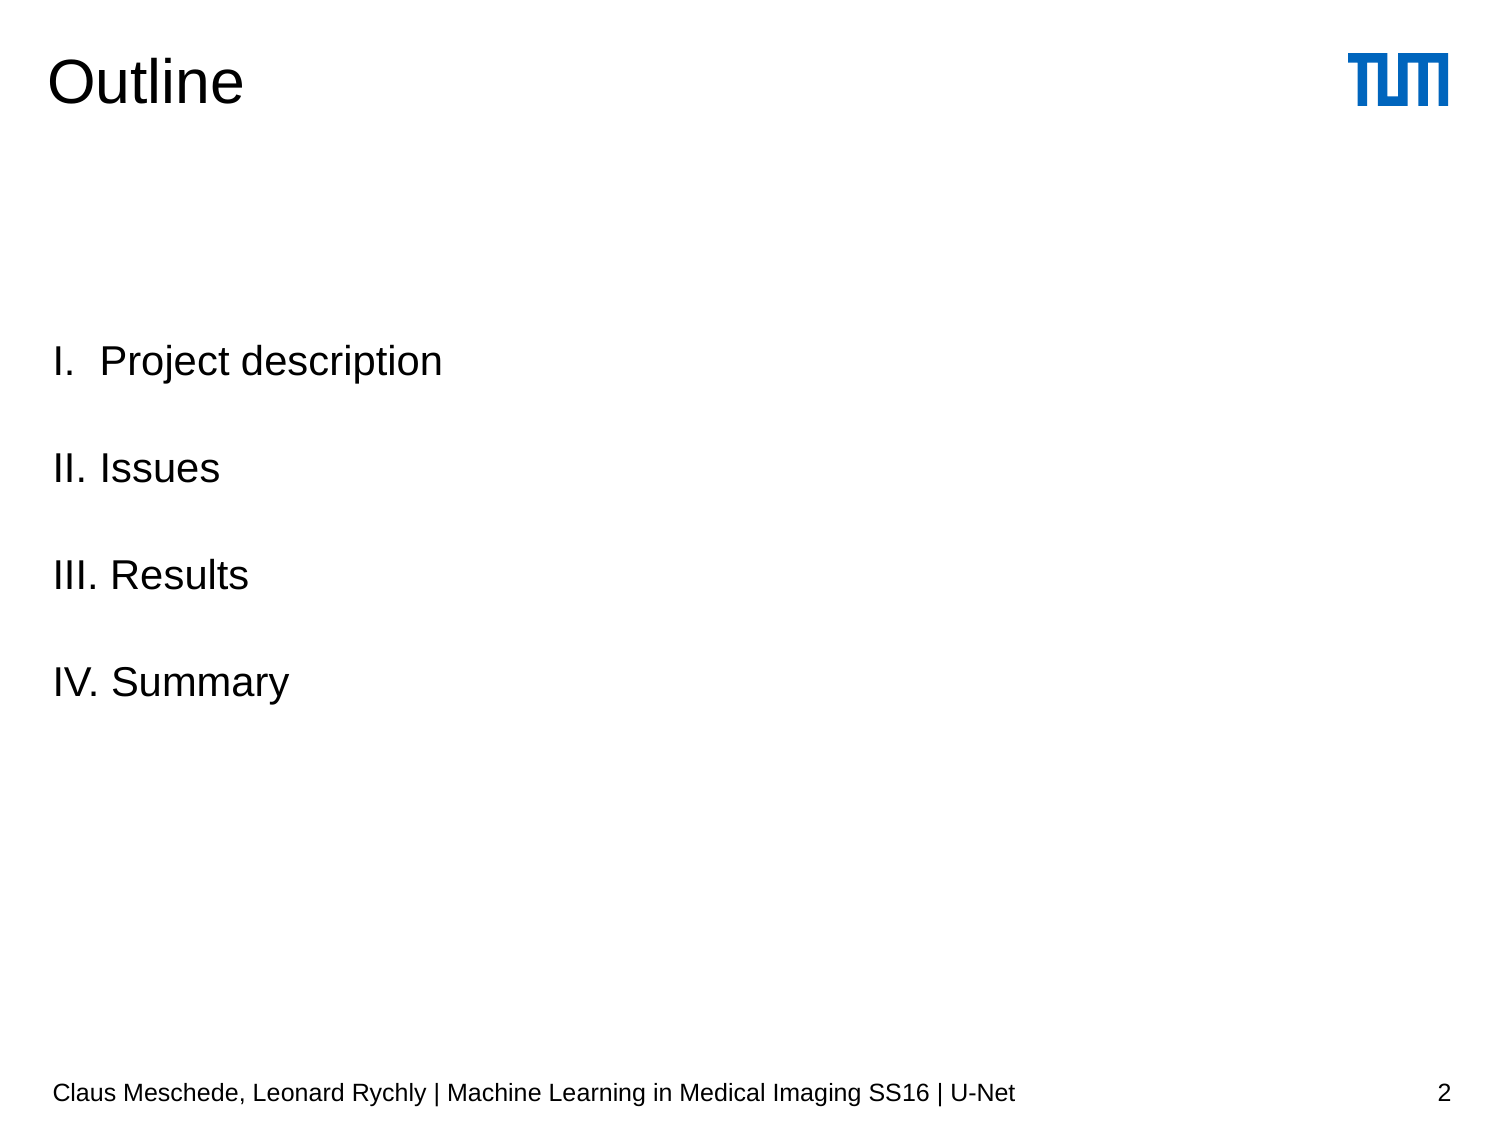

# Outline
 Project description
 Issues
 Results
 Summary
Claus Meschede, Leonard Rychly | Machine Learning in Medical Imaging SS16 | U-Net
2